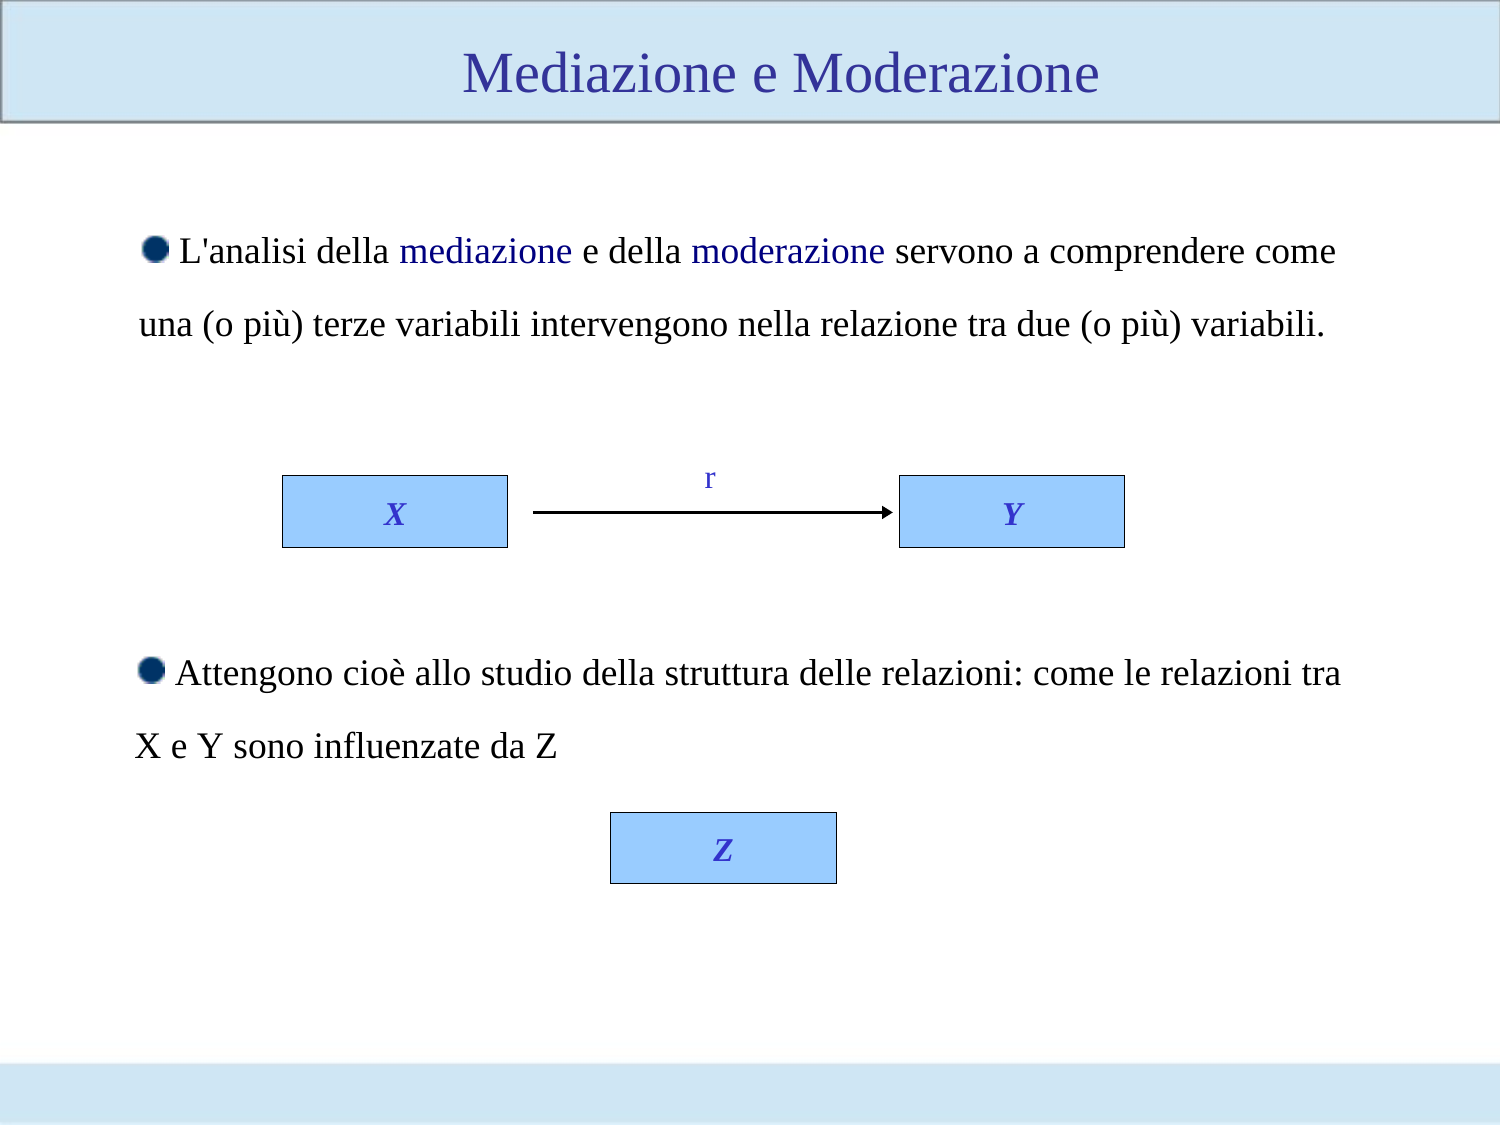

# Mediazione e Moderazione
 L'analisi della mediazione e della moderazione servono a comprendere come una (o più) terze variabili intervengono nella relazione tra due (o più) variabili.
r
X
Y
 Attengono cioè allo studio della struttura delle relazioni: come le relazioni tra X e Y sono influenzate da Z
Z